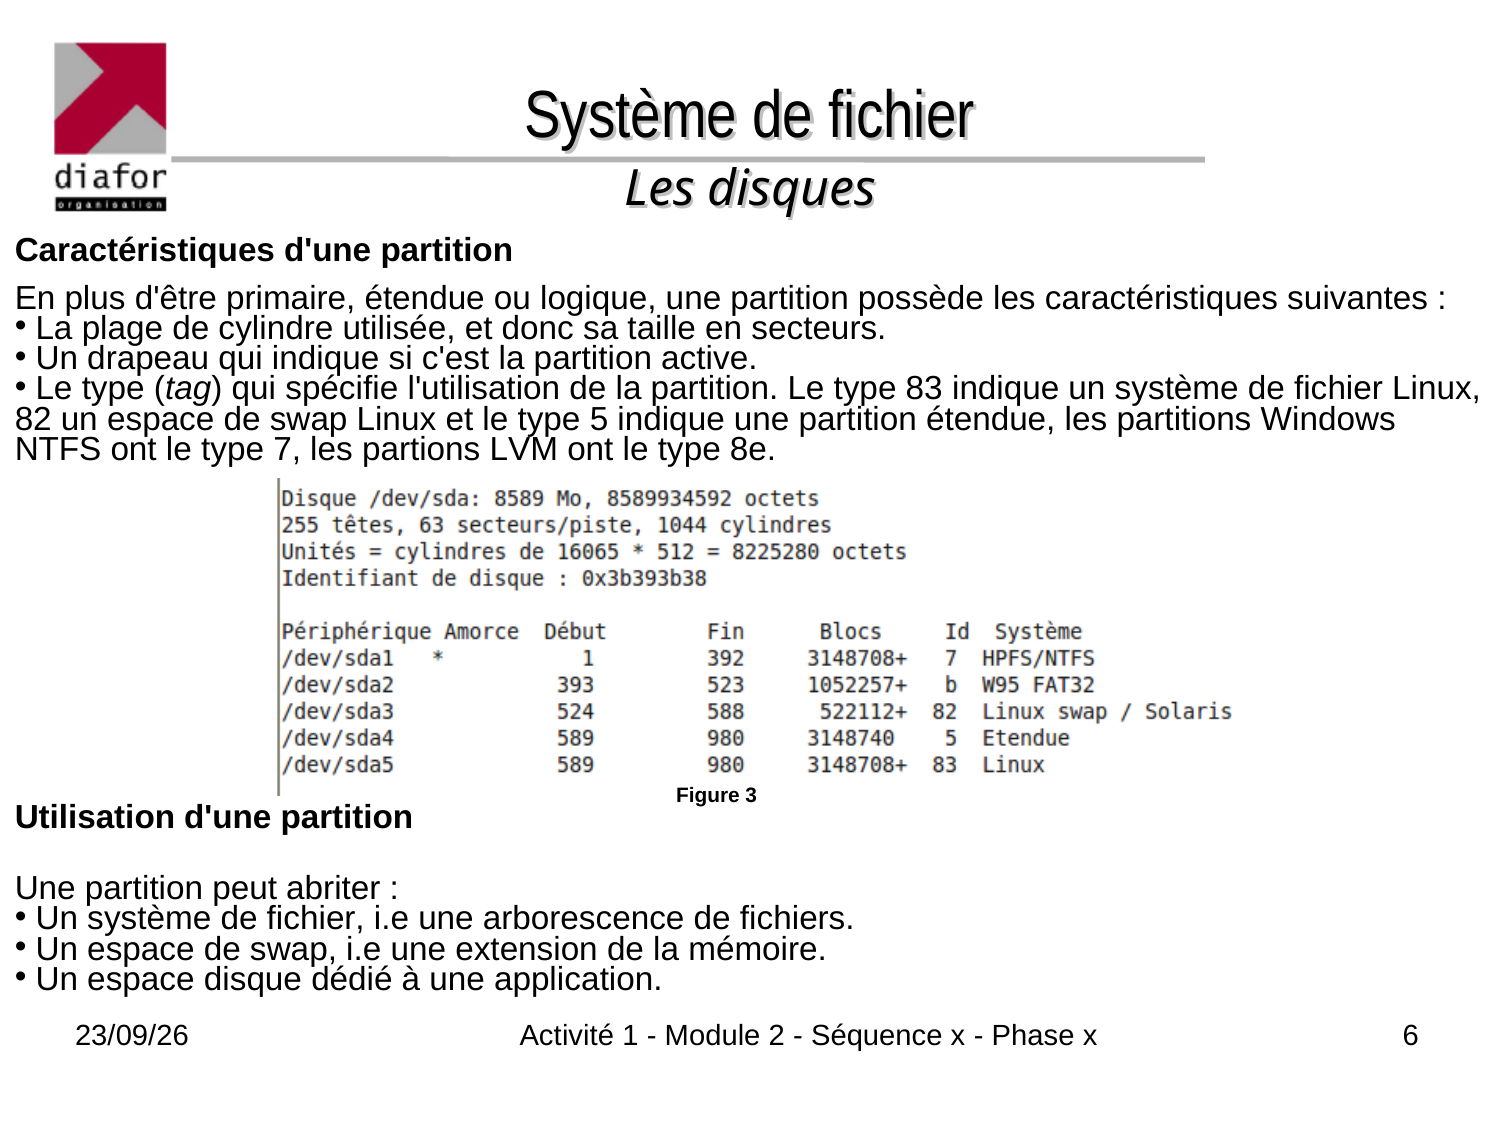

# Système de fichier Les disques
Caractéristiques d'une partition
En plus d'être primaire, étendue ou logique, une partition possède les caractéristiques suivantes :
 La plage de cylindre utilisée, et donc sa taille en secteurs.
 Un drapeau qui indique si c'est la partition active.
 Le type (tag) qui spécifie l'utilisation de la partition. Le type 83 indique un système de fichier Linux,
82 un espace de swap Linux et le type 5 indique une partition étendue, les partitions Windows
NTFS ont le type 7, les partions LVM ont le type 8e.
Figure 3
Utilisation d'une partition
Une partition peut abriter :
 Un système de fichier, i.e une arborescence de fichiers.
 Un espace de swap, i.e une extension de la mémoire.
 Un espace disque dédié à une application.
Activité 1 - Module 2 - Séquence x - Phase x
6